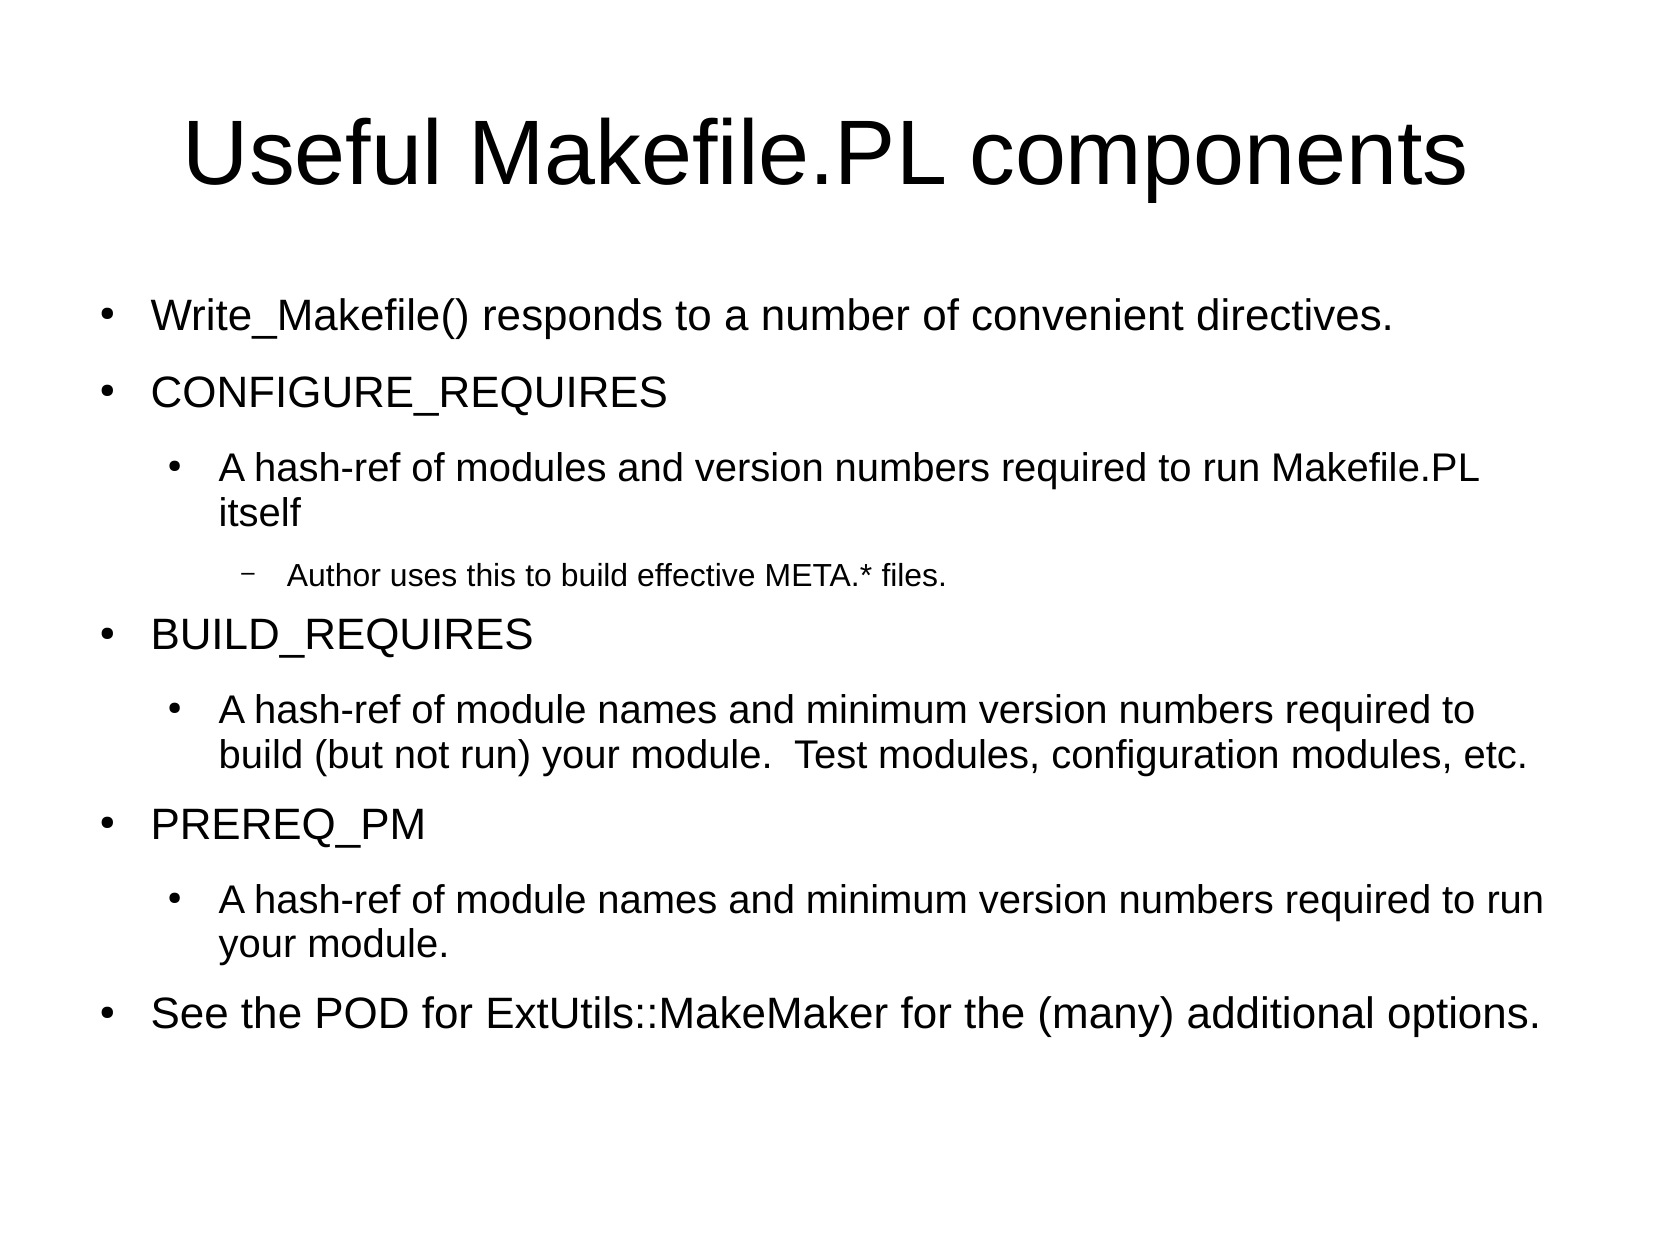

# Useful Makefile.PL components
Write_Makefile() responds to a number of convenient directives.
CONFIGURE_REQUIRES
A hash-ref of modules and version numbers required to run Makefile.PL itself
Author uses this to build effective META.* files.
BUILD_REQUIRES
A hash-ref of module names and minimum version numbers required to build (but not run) your module. Test modules, configuration modules, etc.
PREREQ_PM
A hash-ref of module names and minimum version numbers required to run your module.
See the POD for ExtUtils::MakeMaker for the (many) additional options.